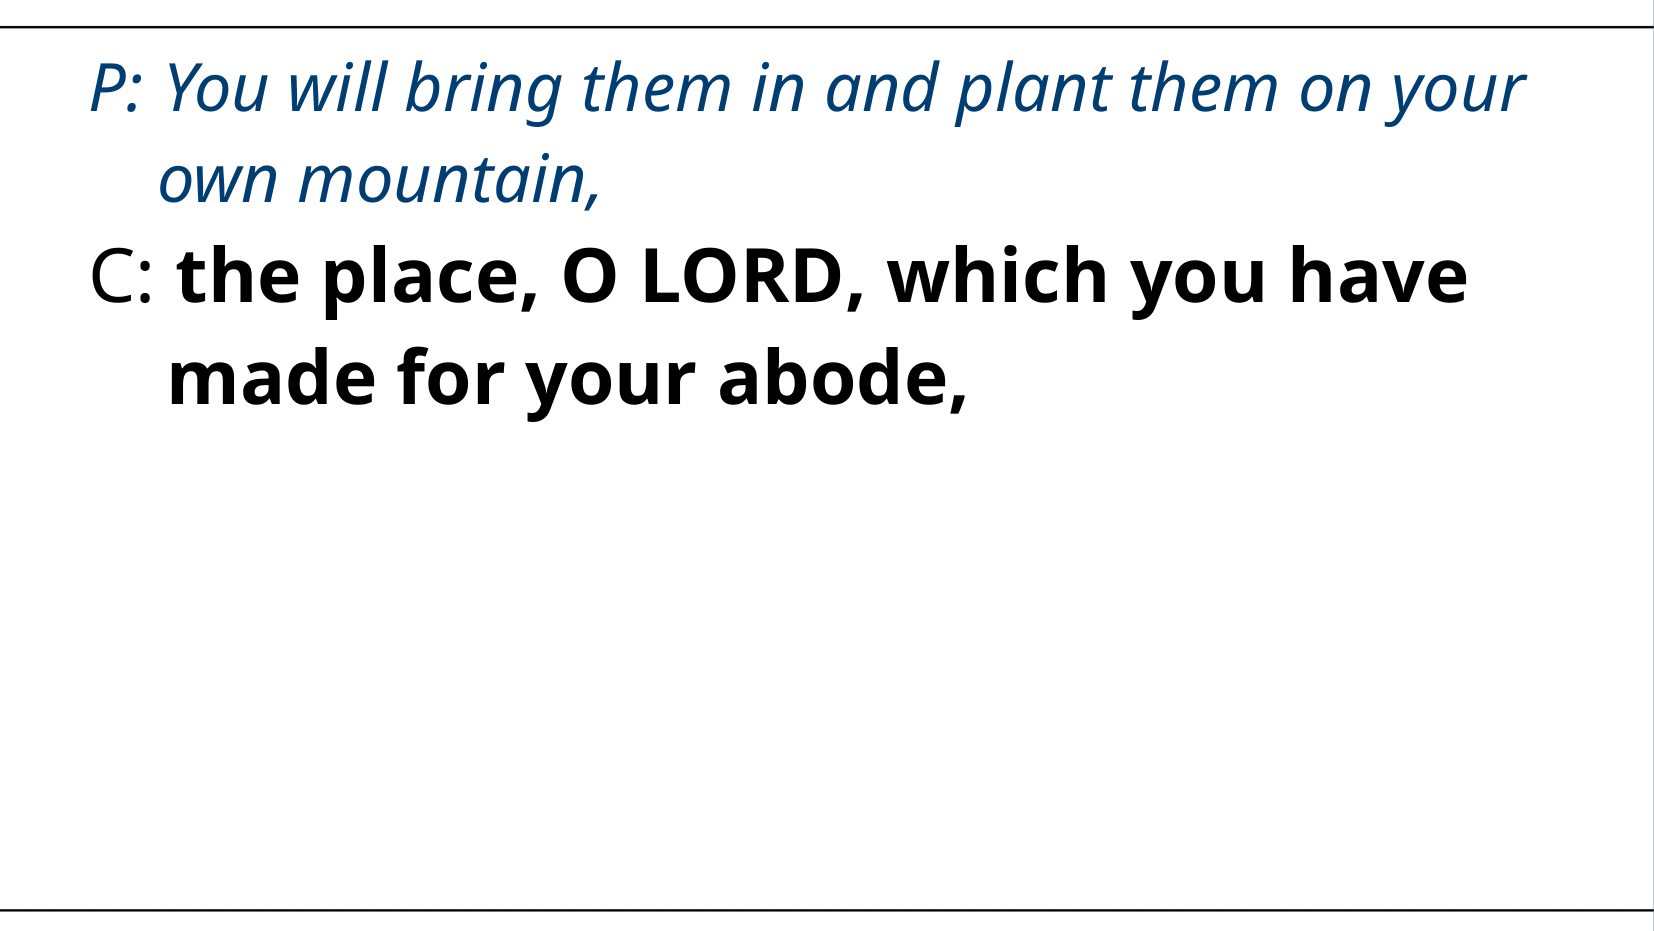

P:	You will bring them in and plant them on your
 own mountain,
C: the place, O Lord, which you have
 made for your abode,